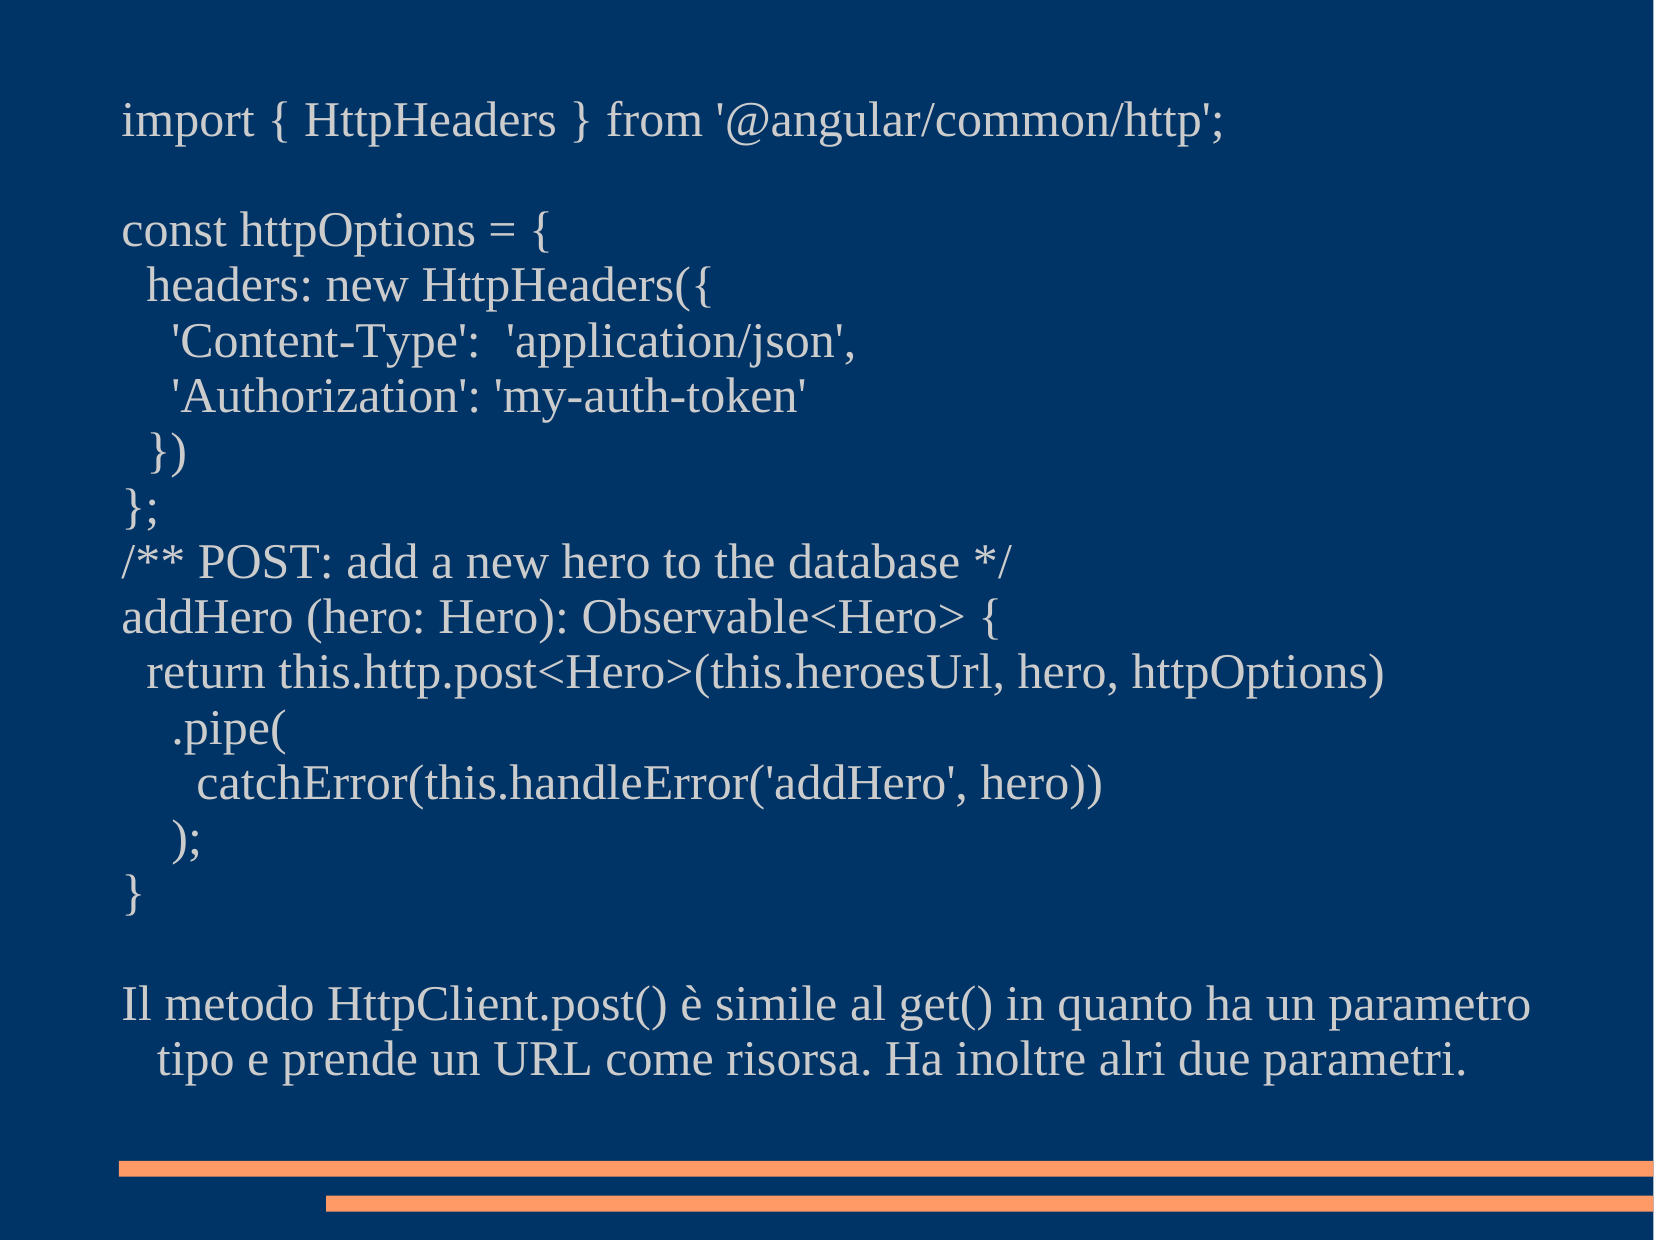

# import { HttpHeaders } from '@angular/common/http';
const httpOptions = {
 headers: new HttpHeaders({
 'Content-Type': 'application/json',
 'Authorization': 'my-auth-token'
 })
};
/** POST: add a new hero to the database */
addHero (hero: Hero): Observable<Hero> {
 return this.http.post<Hero>(this.heroesUrl, hero, httpOptions)
 .pipe(
 catchError(this.handleError('addHero', hero))
 );
}
Il metodo HttpClient.post() è simile al get() in quanto ha un parametro tipo e prende un URL come risorsa. Ha inoltre alri due parametri.